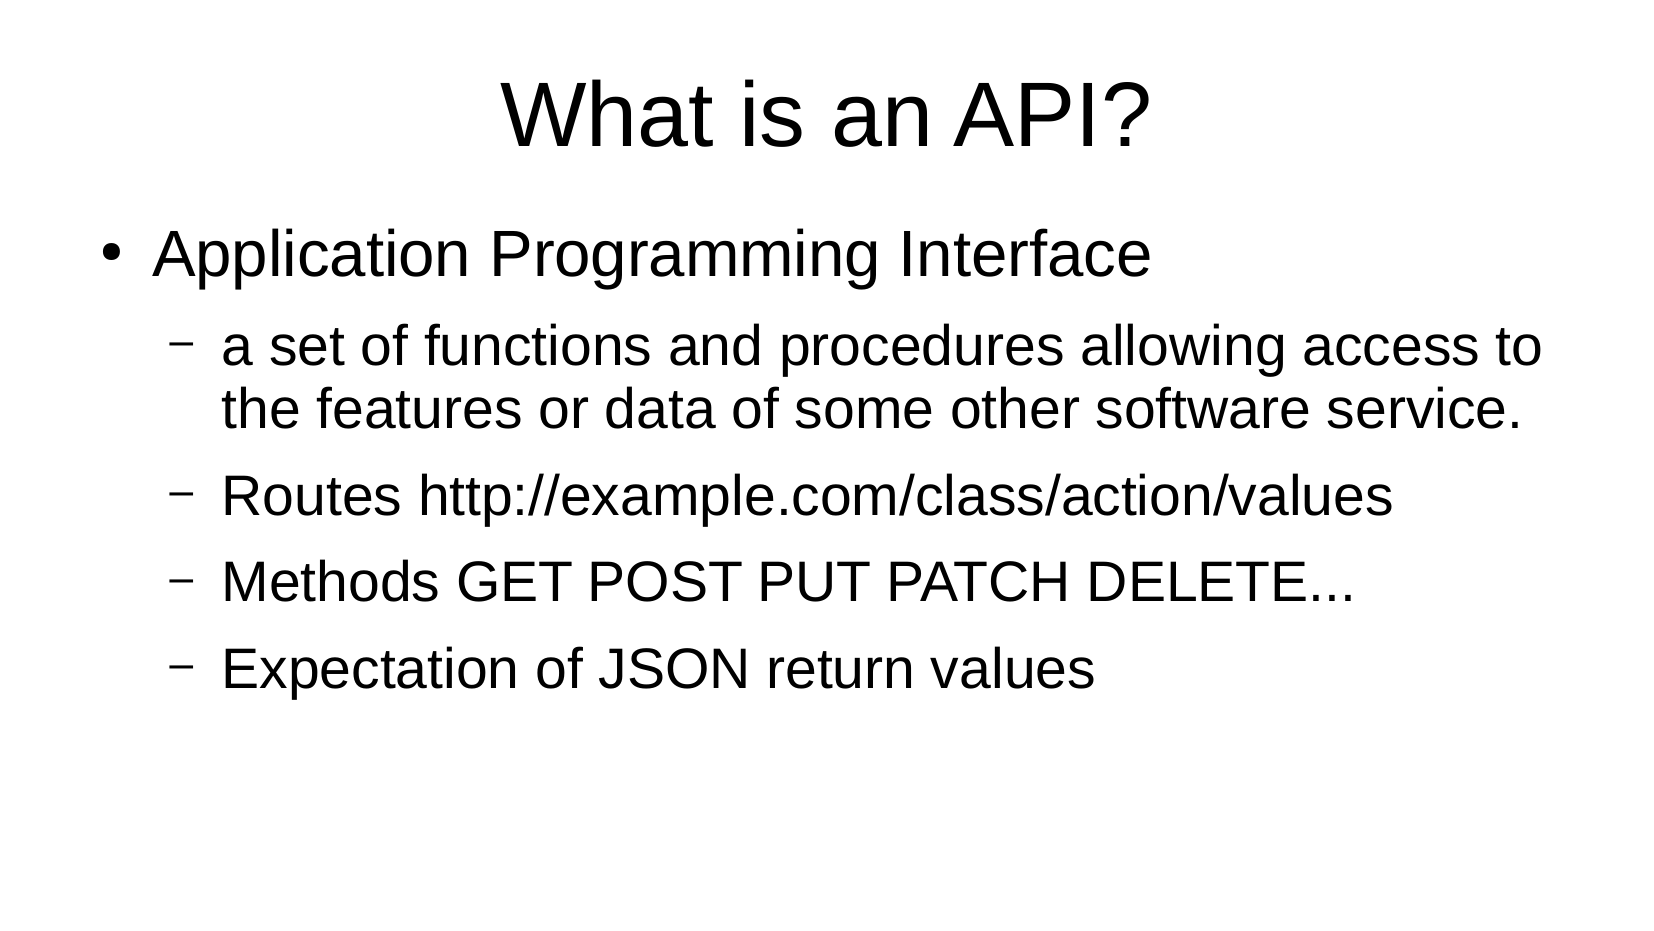

# What is an API?
Application Programming Interface
a set of functions and procedures allowing access to the features or data of some other software service.
Routes http://example.com/class/action/values
Methods GET POST PUT PATCH DELETE...
Expectation of JSON return values